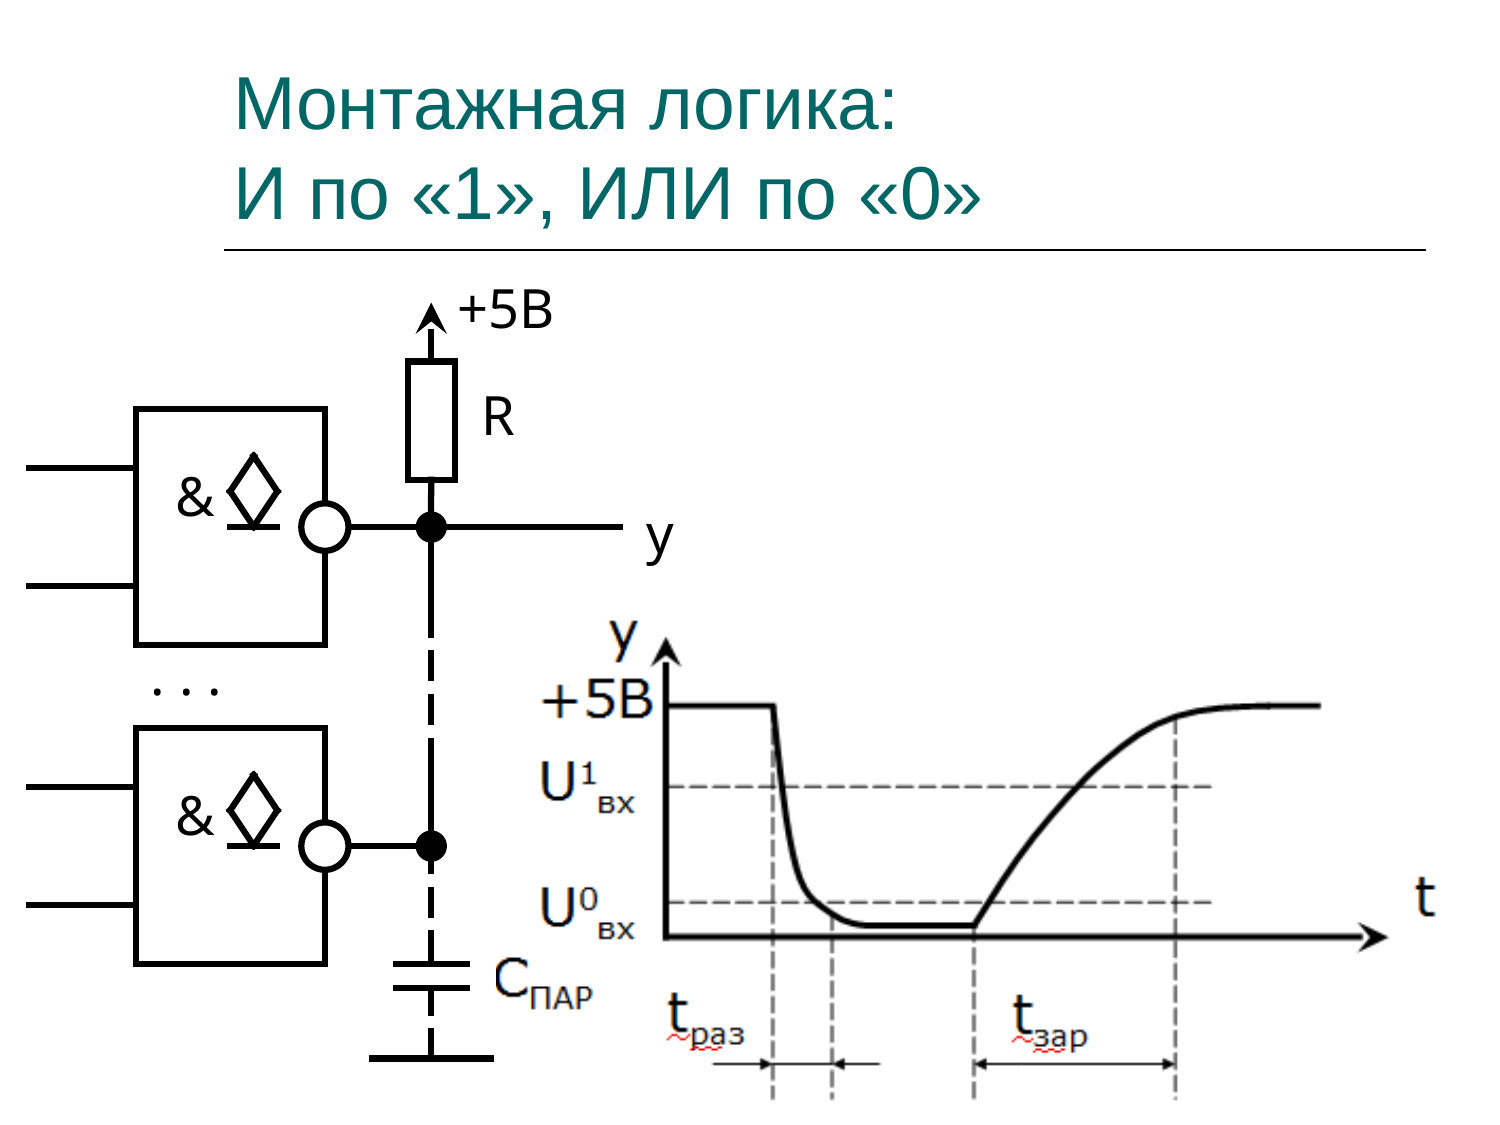

# Монтажная логика: И по «1», ИЛИ по «0»
+5В
R
&
y
. . .
&
CПАР